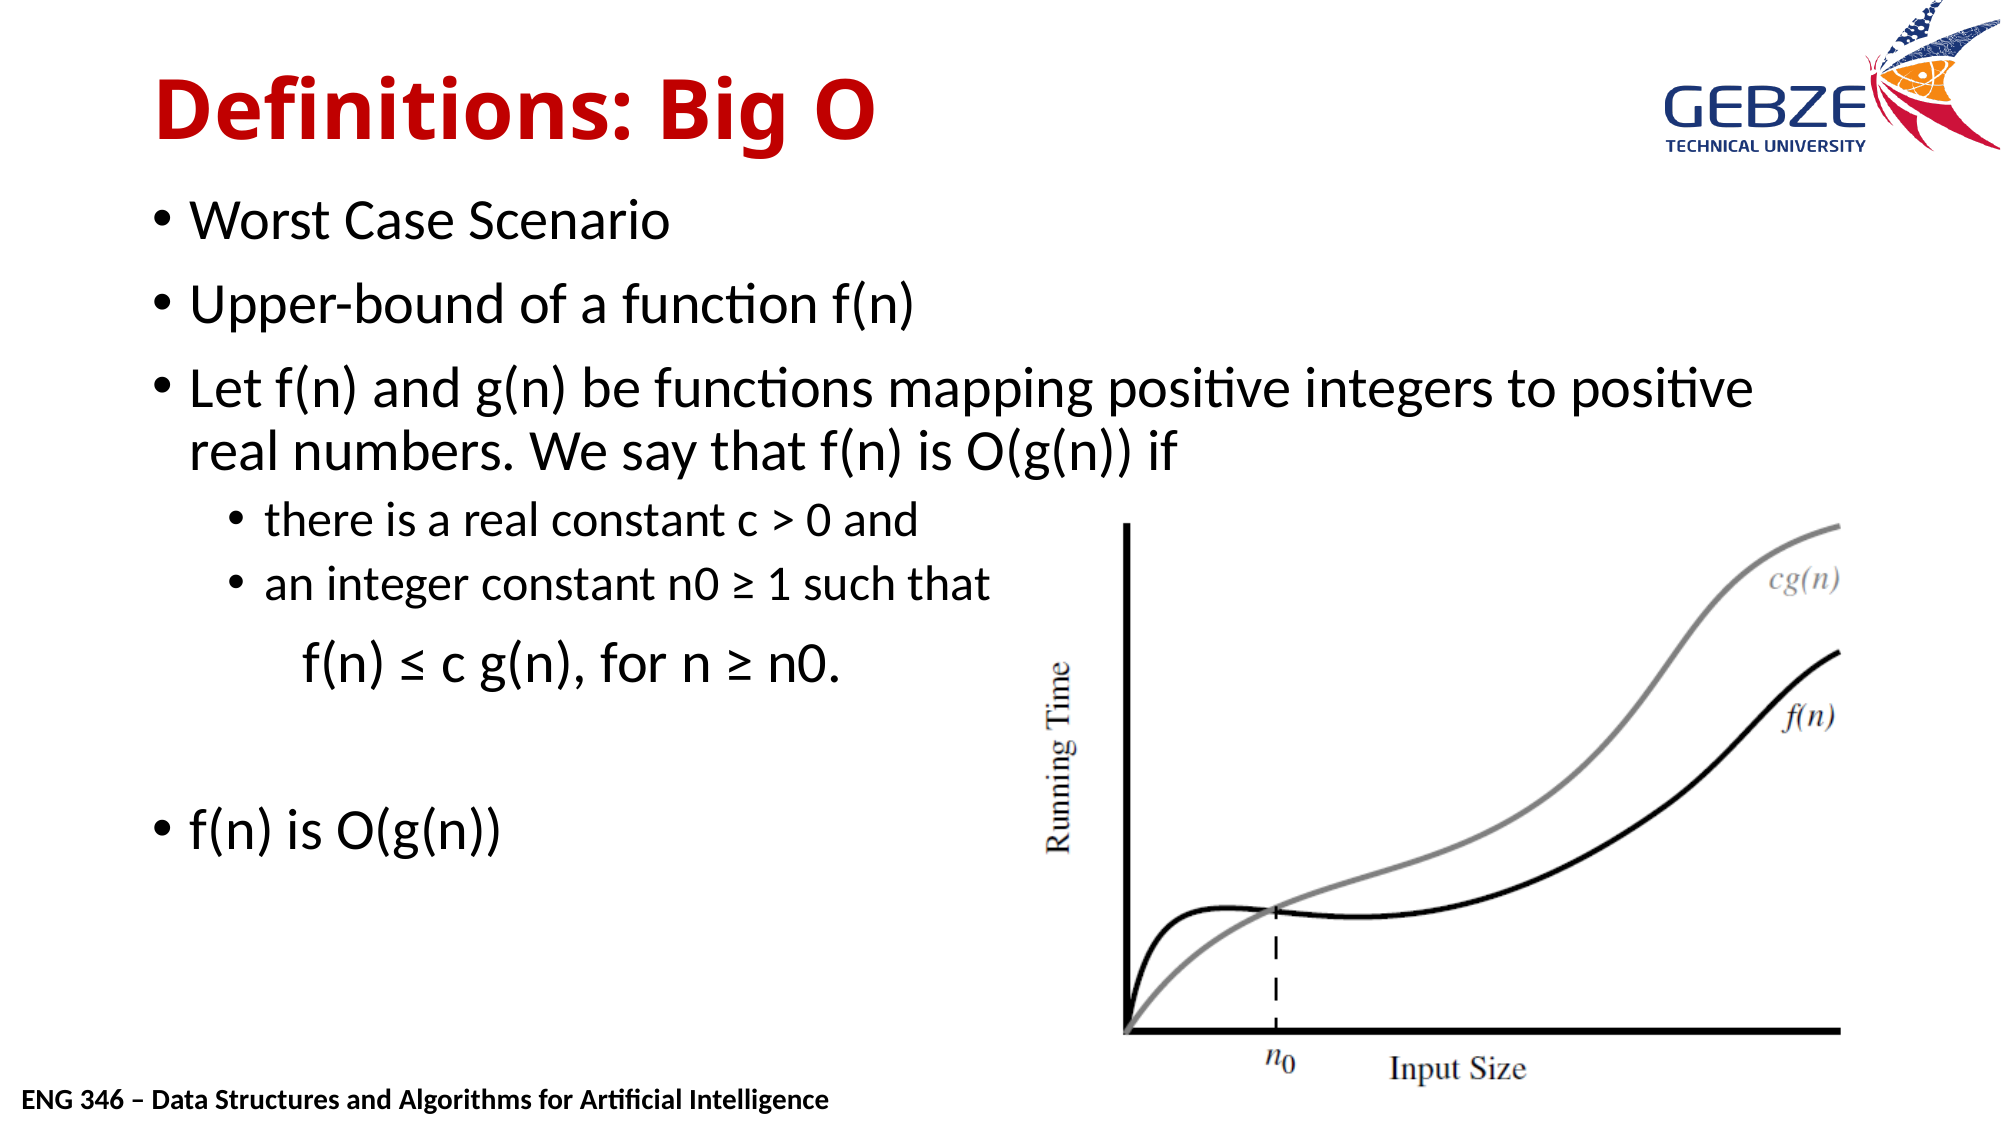

# Definitions: Big Ο
Worst Case Scenario
Upper-bound of a function f(n)
Let f(n) and g(n) be functions mapping positive integers to positive real numbers. We say that f(n) is O(g(n)) if
there is a real constant c > 0 and
an integer constant n0 ≥ 1 such that
	f(n) ≤ c g(n), for n ≥ n0.
f(n) is O(g(n))